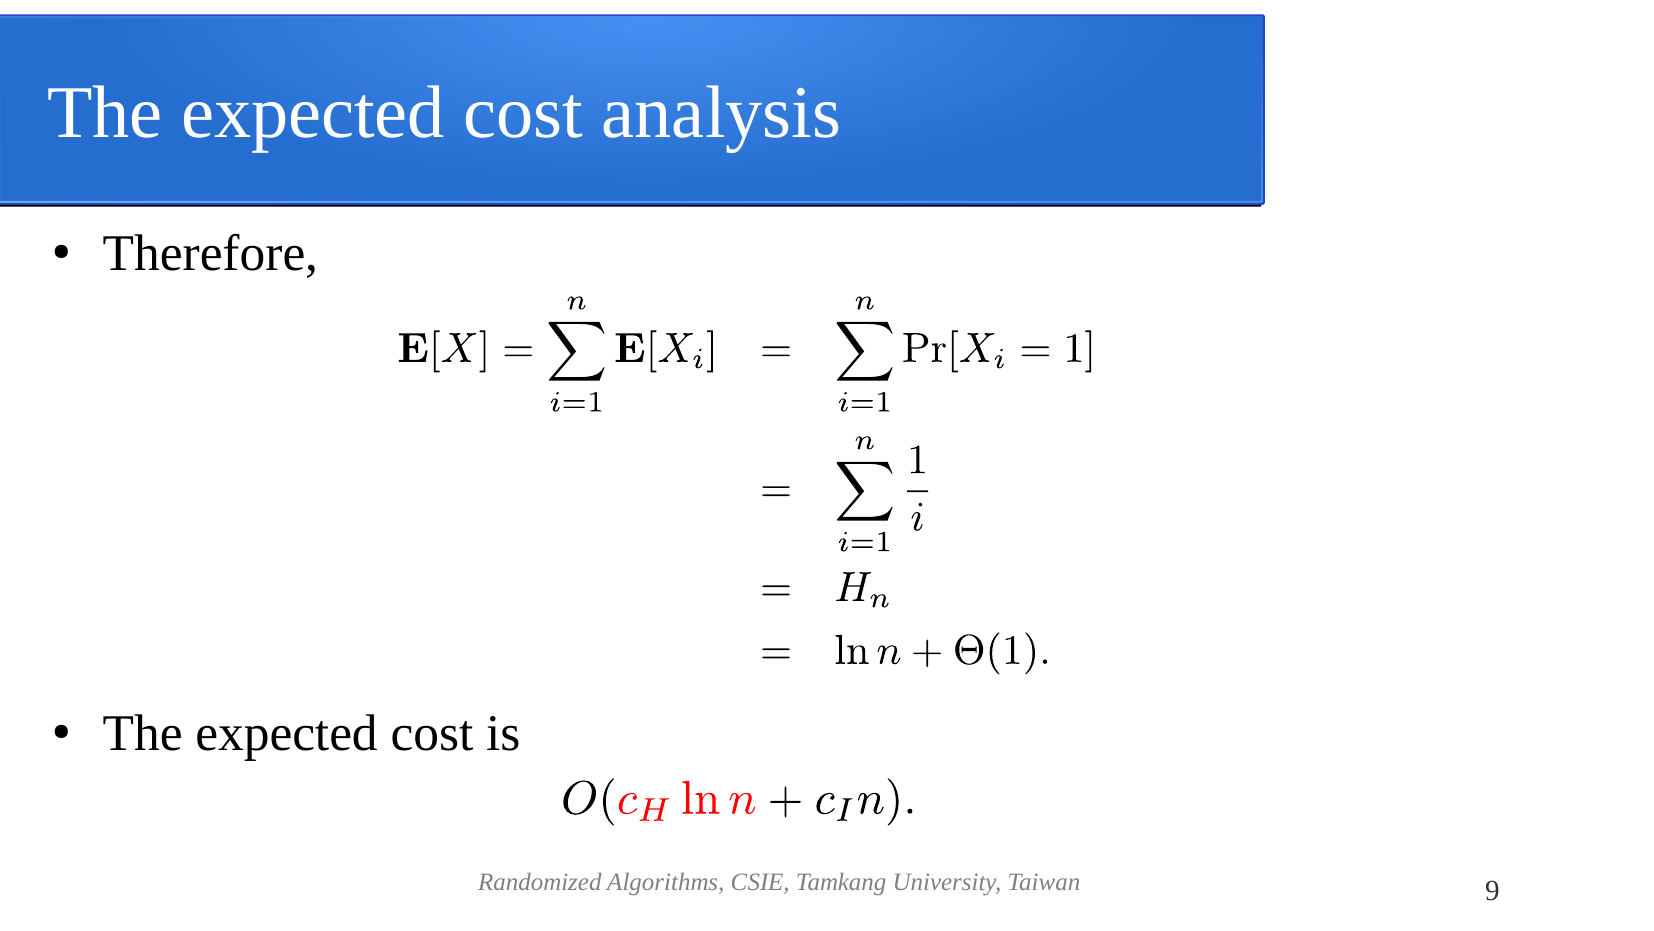

# The expected cost analysis
Therefore,
The expected cost is
Randomized Algorithms, CSIE, Tamkang University, Taiwan
9